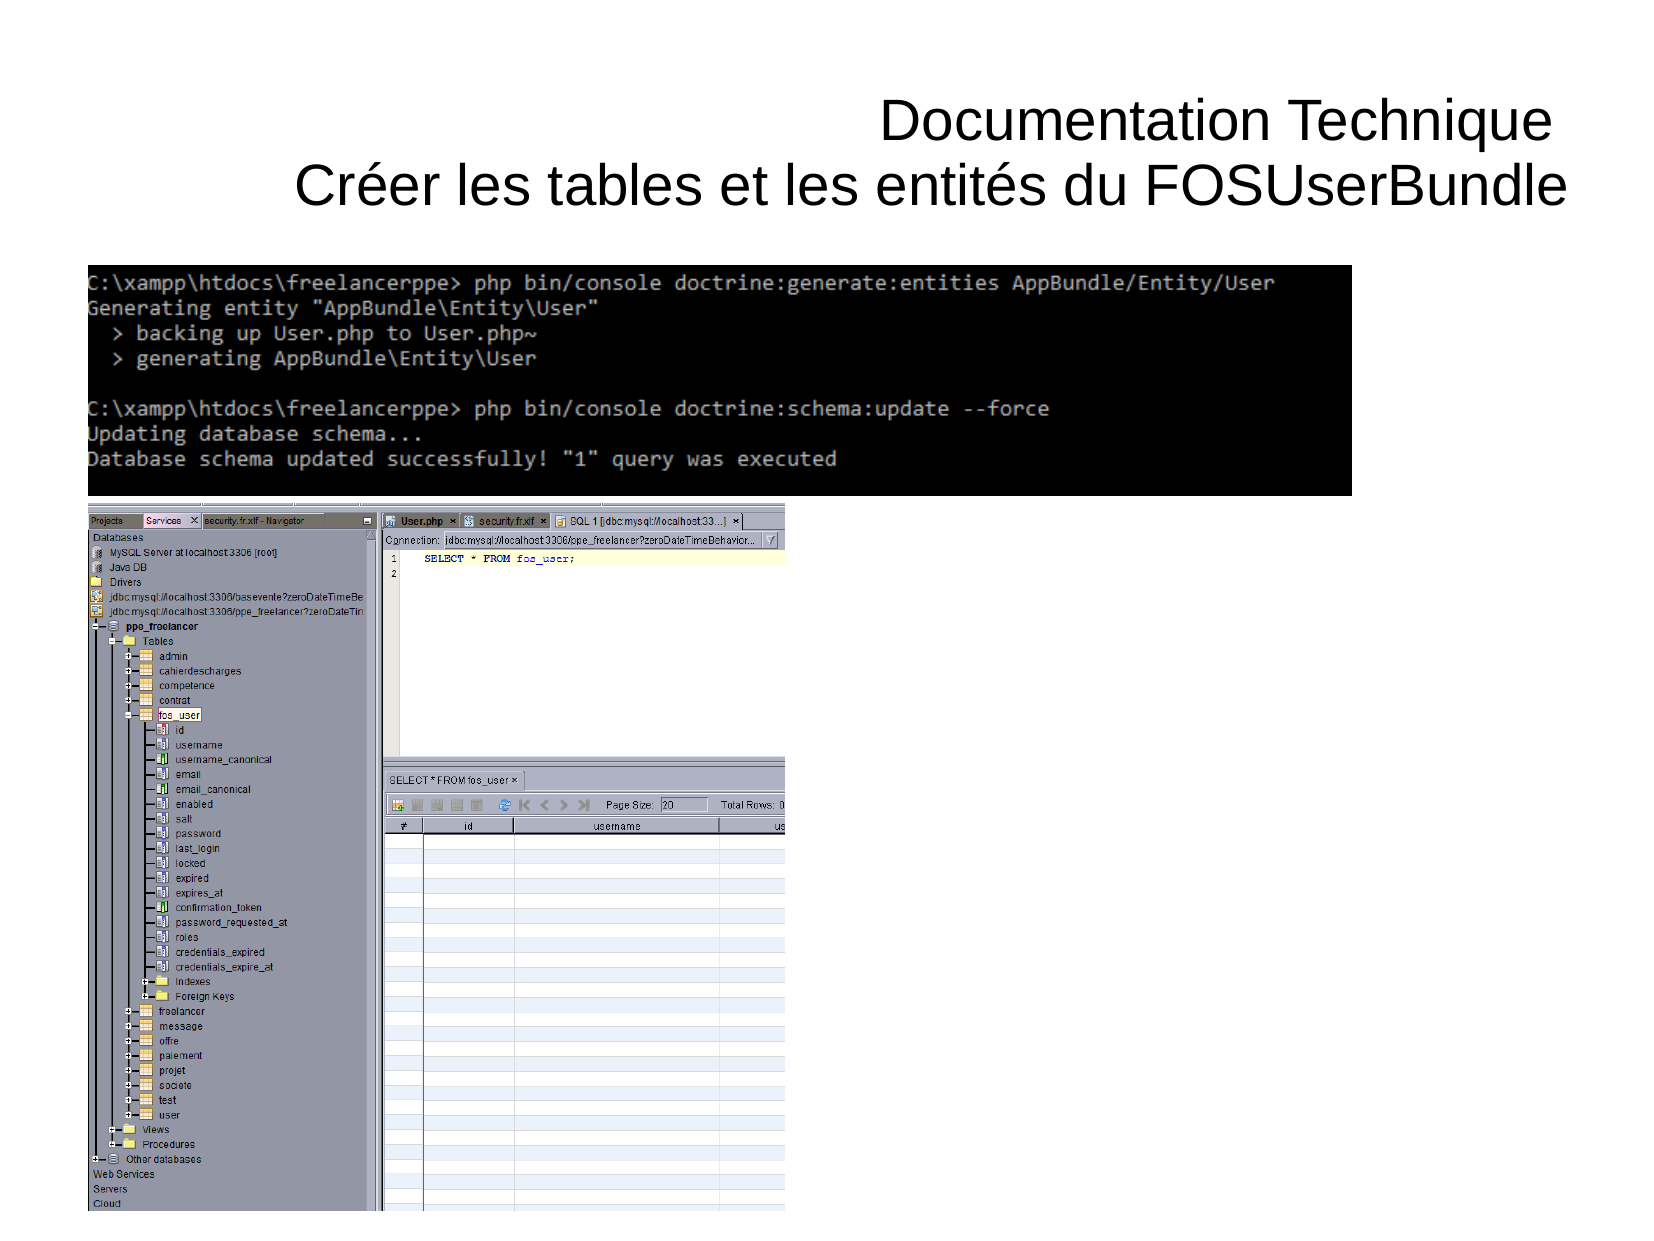

# Documentation Technique Créer les tables et les entités du FOSUserBundle